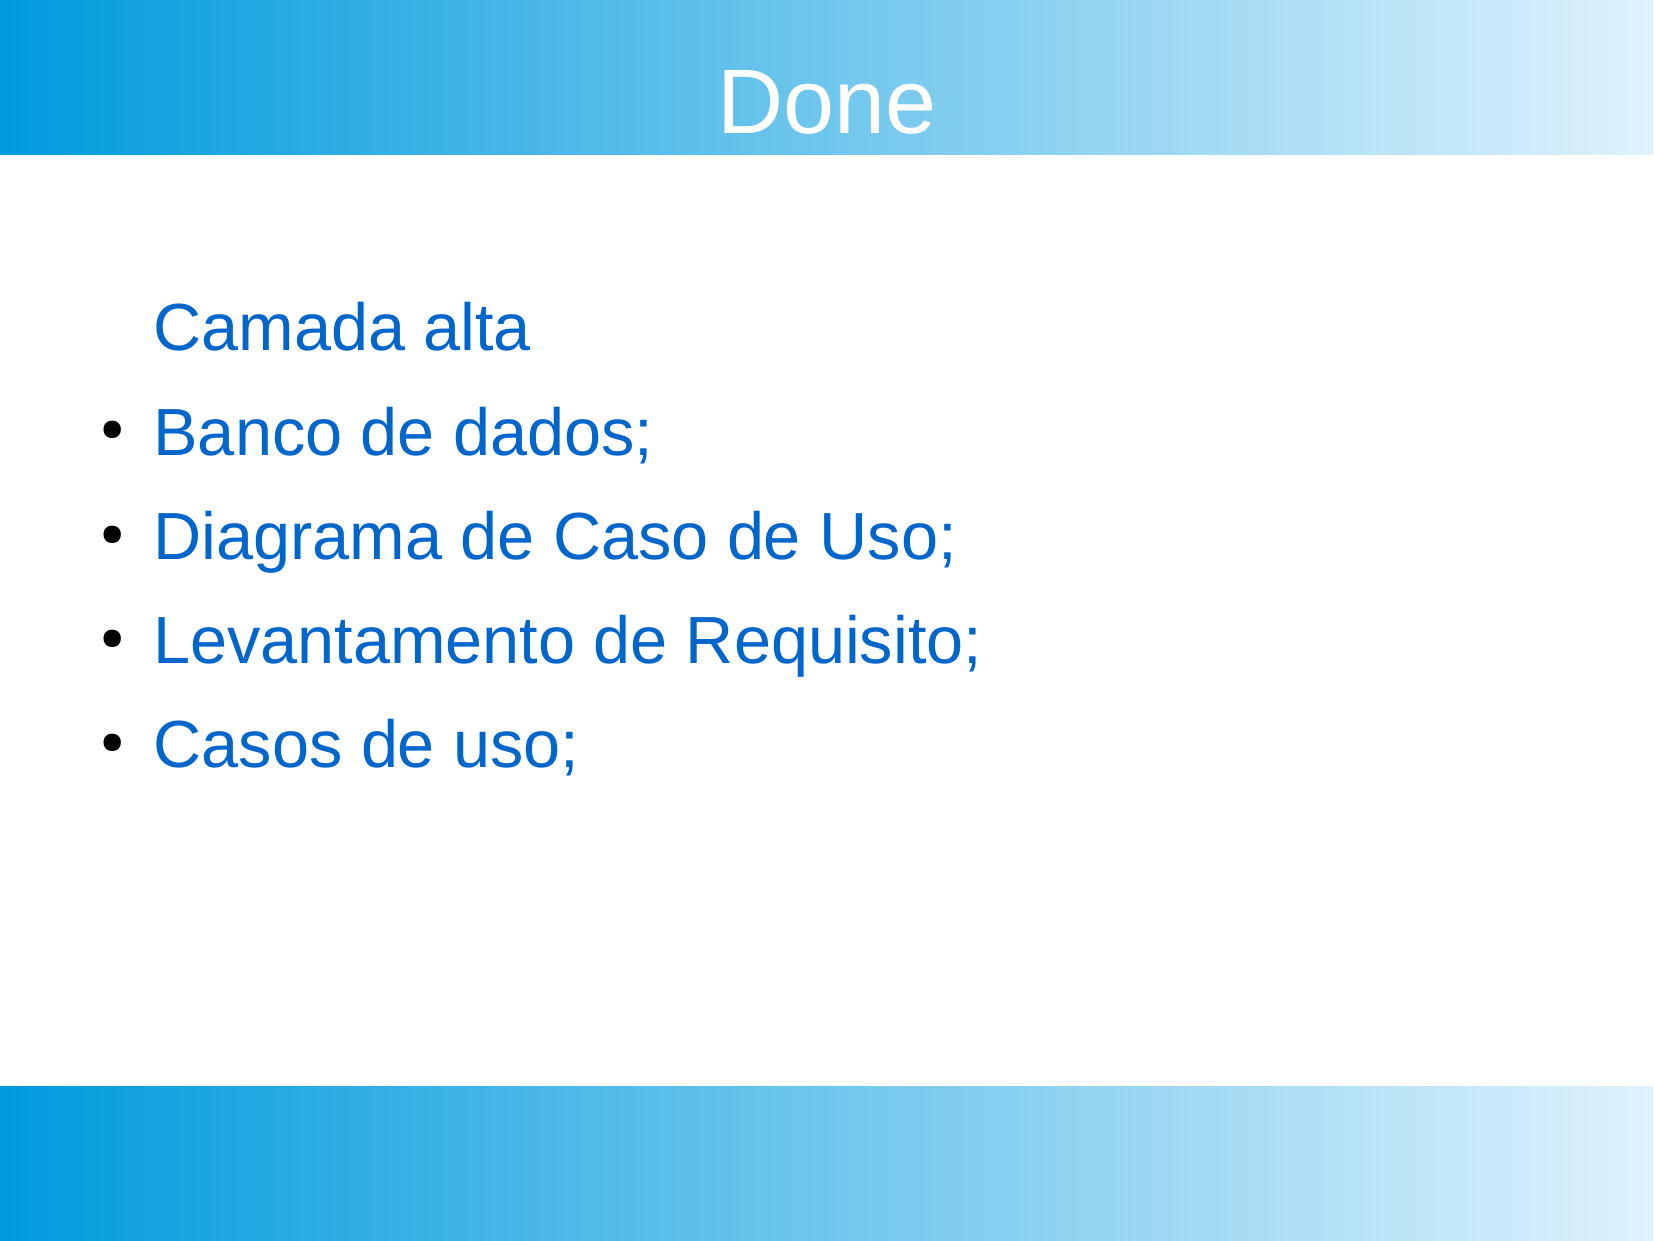

# Done
Camada alta
Banco de dados;
Diagrama de Caso de Uso;
Levantamento de Requisito;
Casos de uso;